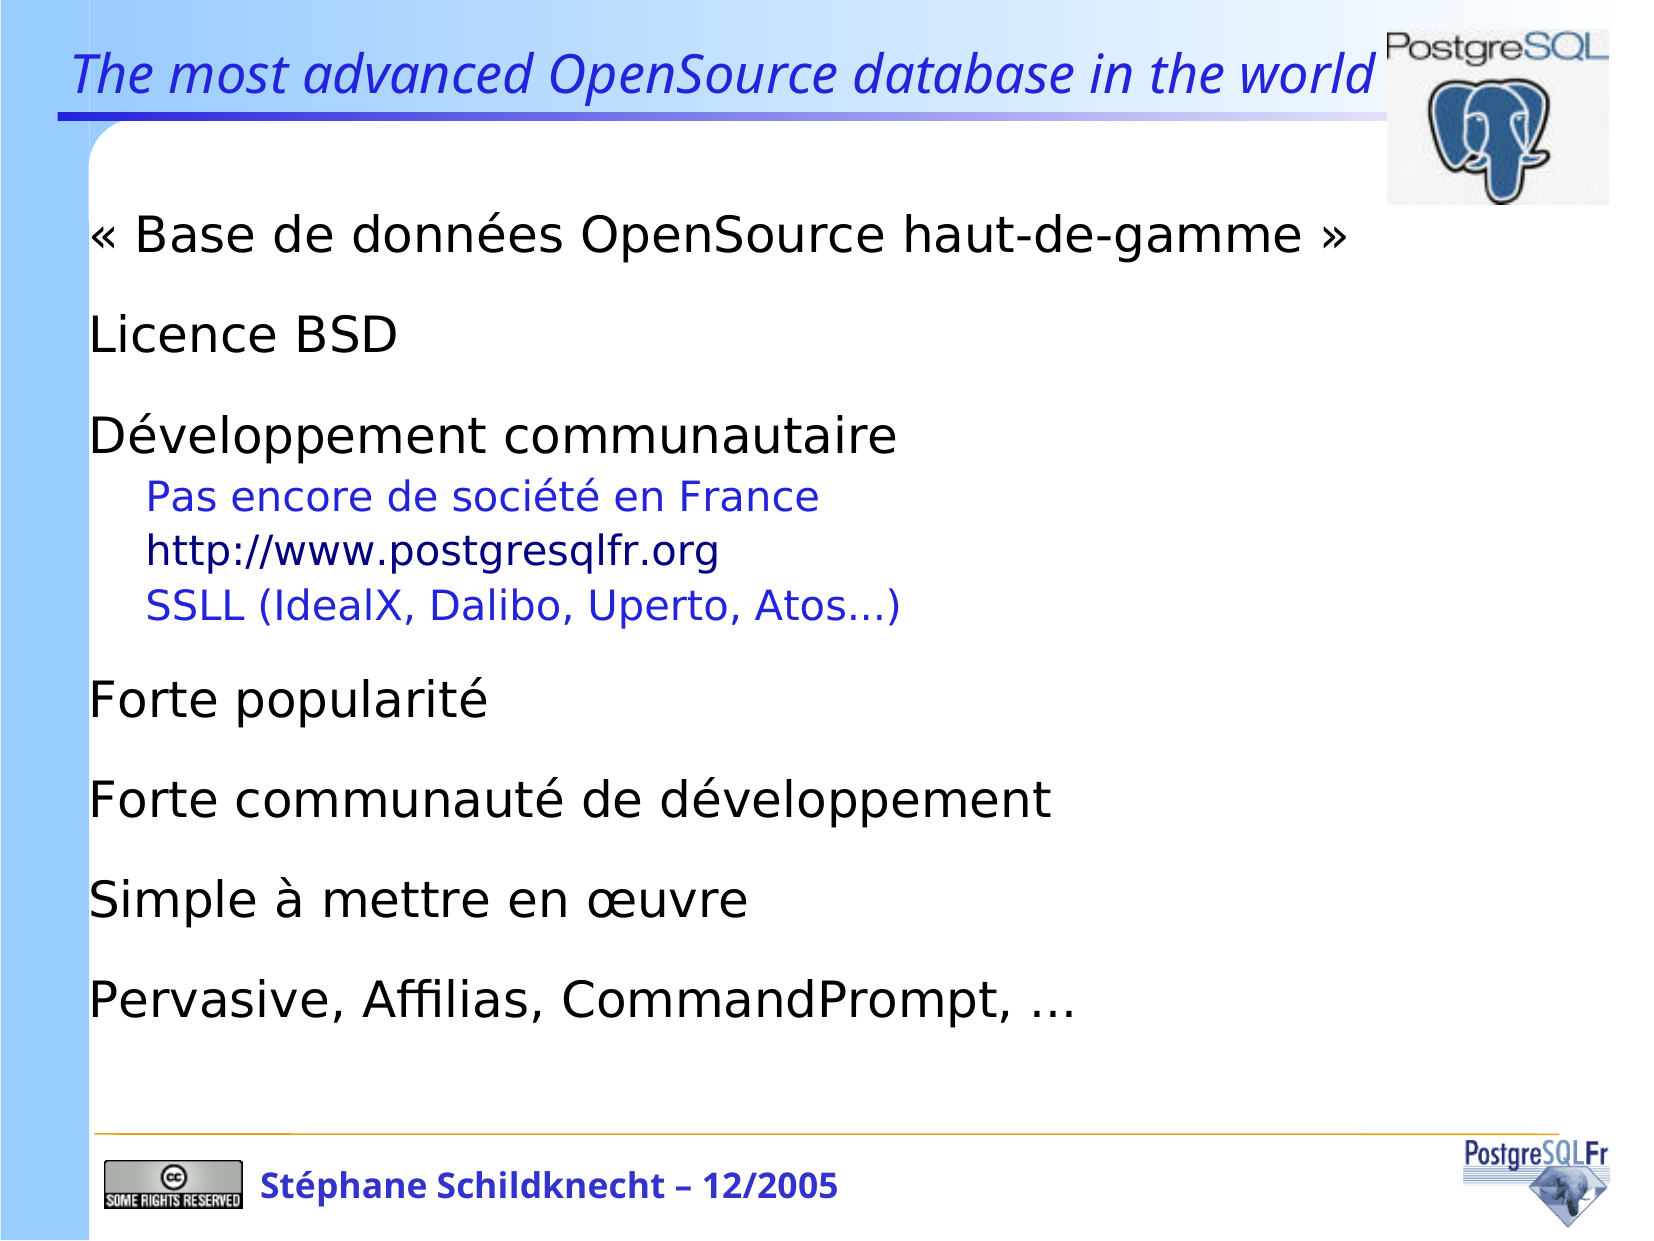

# The most advanced OpenSource database in the world
« Base de données OpenSource haut-de-gamme »
Licence BSD
Développement communautaire
Pas encore de société en France
http://www.postgresqlfr.org
SSLL (IdealX, Dalibo, Uperto, Atos...)
Forte popularité
Forte communauté de développement
Simple à mettre en œuvre
Pervasive, Affilias, CommandPrompt, ...